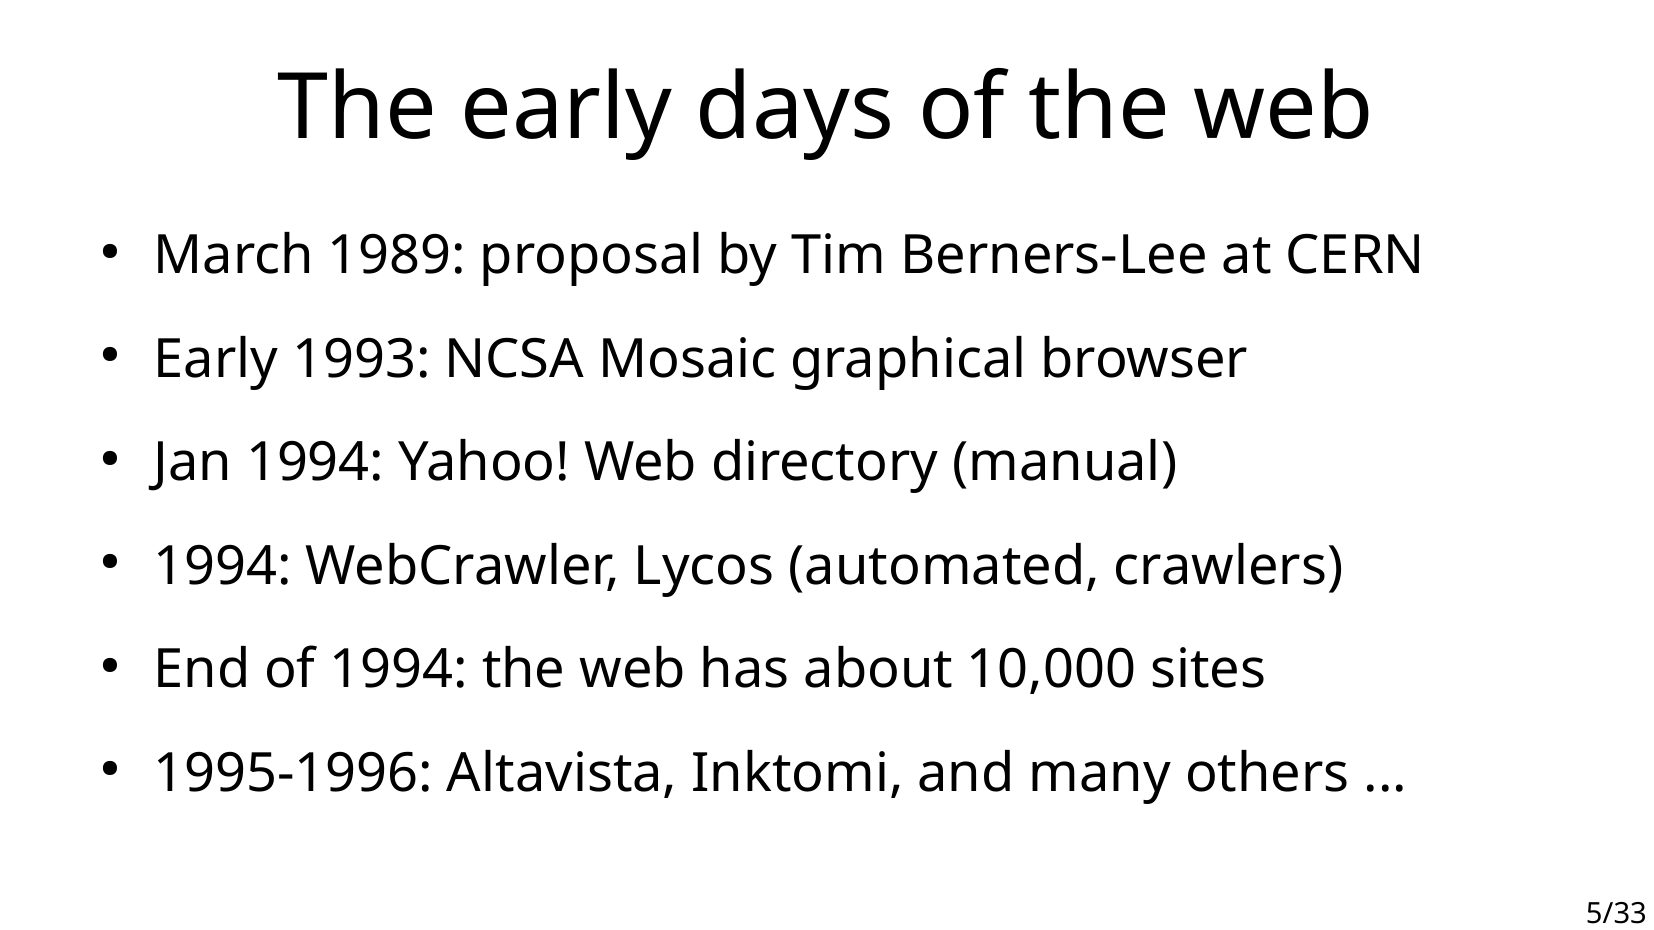

# The early days of the web
March 1989: proposal by Tim Berners-Lee at CERN
Early 1993: NCSA Mosaic graphical browser
Jan 1994: Yahoo! Web directory (manual)
1994: WebCrawler, Lycos (automated, crawlers)
End of 1994: the web has about 10,000 sites
1995-1996: Altavista, Inktomi, and many others ...
5